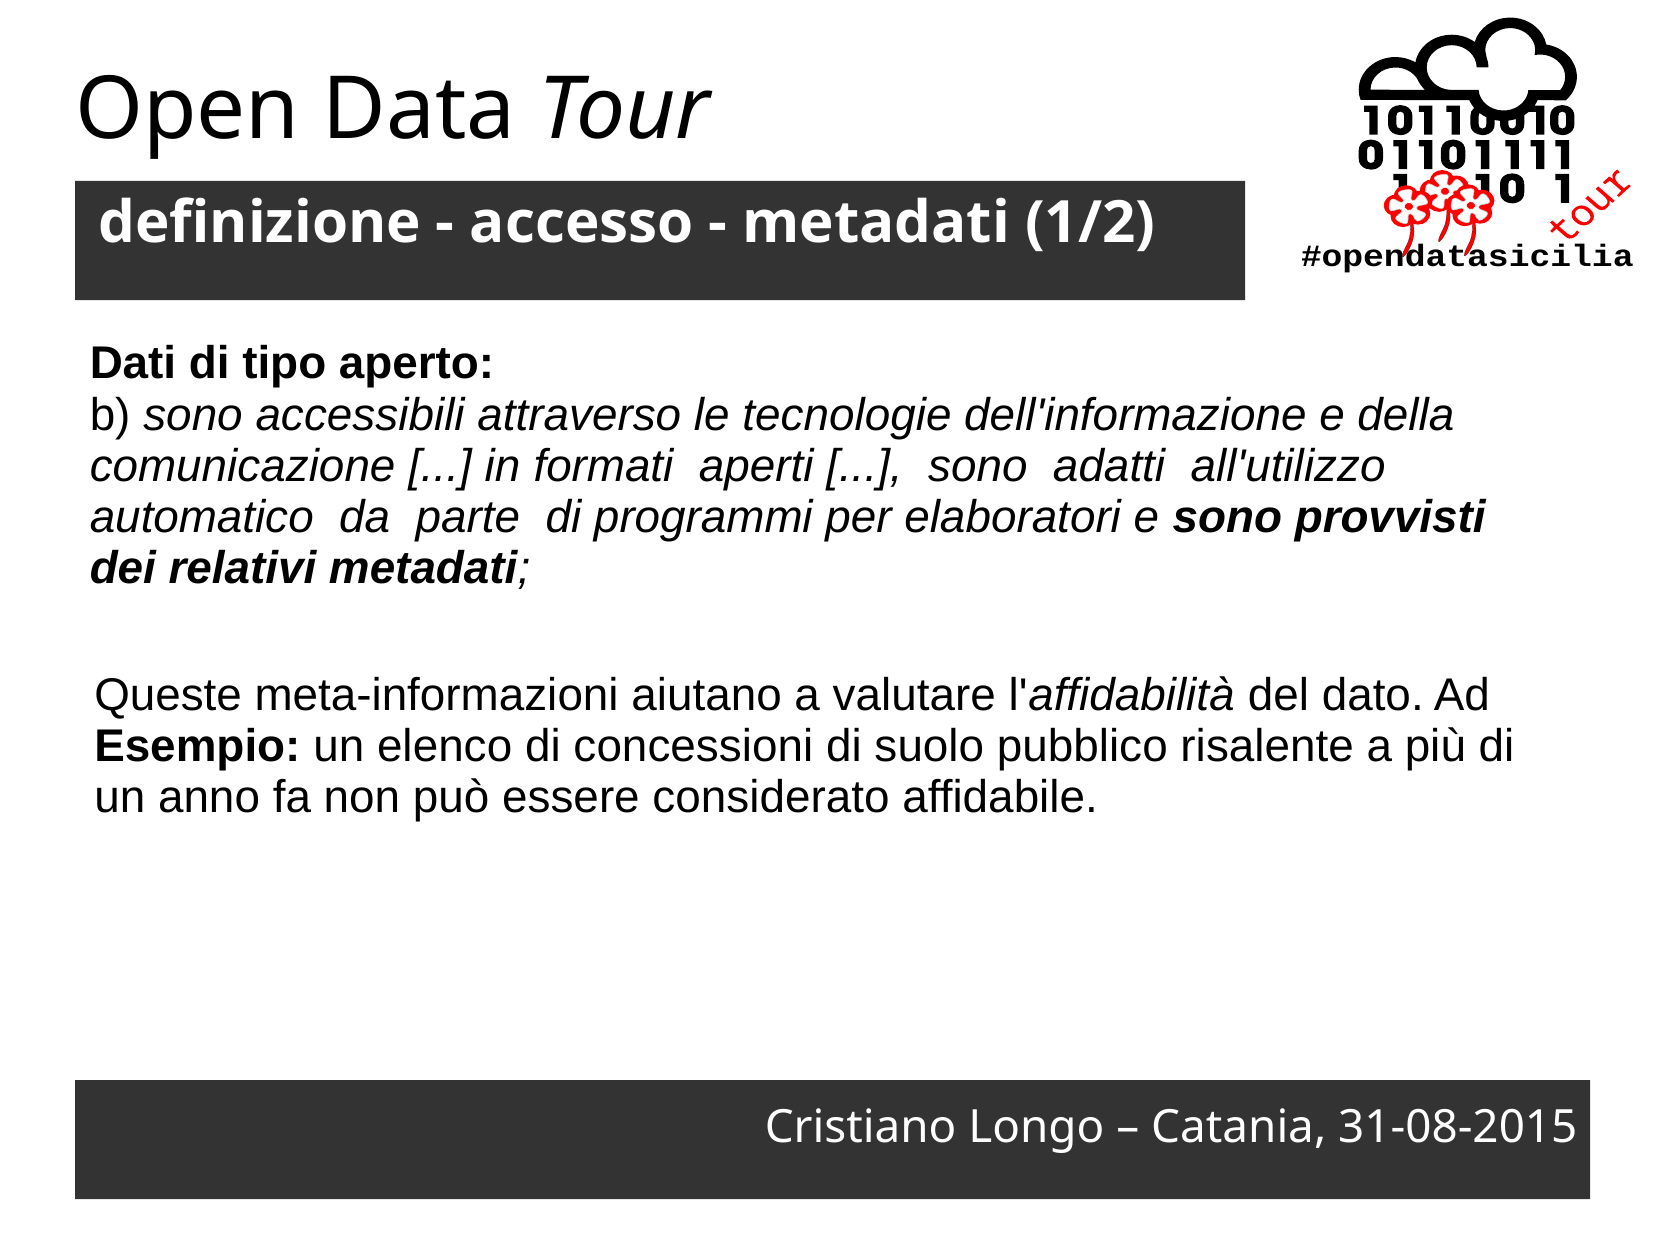

# Open Data Tour
 definizione - accesso - metadati (1/2)
Dati di tipo aperto:
b) sono accessibili attraverso le tecnologie dell'informazione e della comunicazione [...] in formati aperti [...], sono adatti all'utilizzo automatico da parte di programmi per elaboratori e sono provvisti dei relativi metadati;
Queste meta-informazioni aiutano a valutare l'affidabilità del dato. Ad Esempio: un elenco di concessioni di suolo pubblico risalente a più di un anno fa non può essere considerato affidabile.
 Cristiano Longo – Catania, 31-08-2015